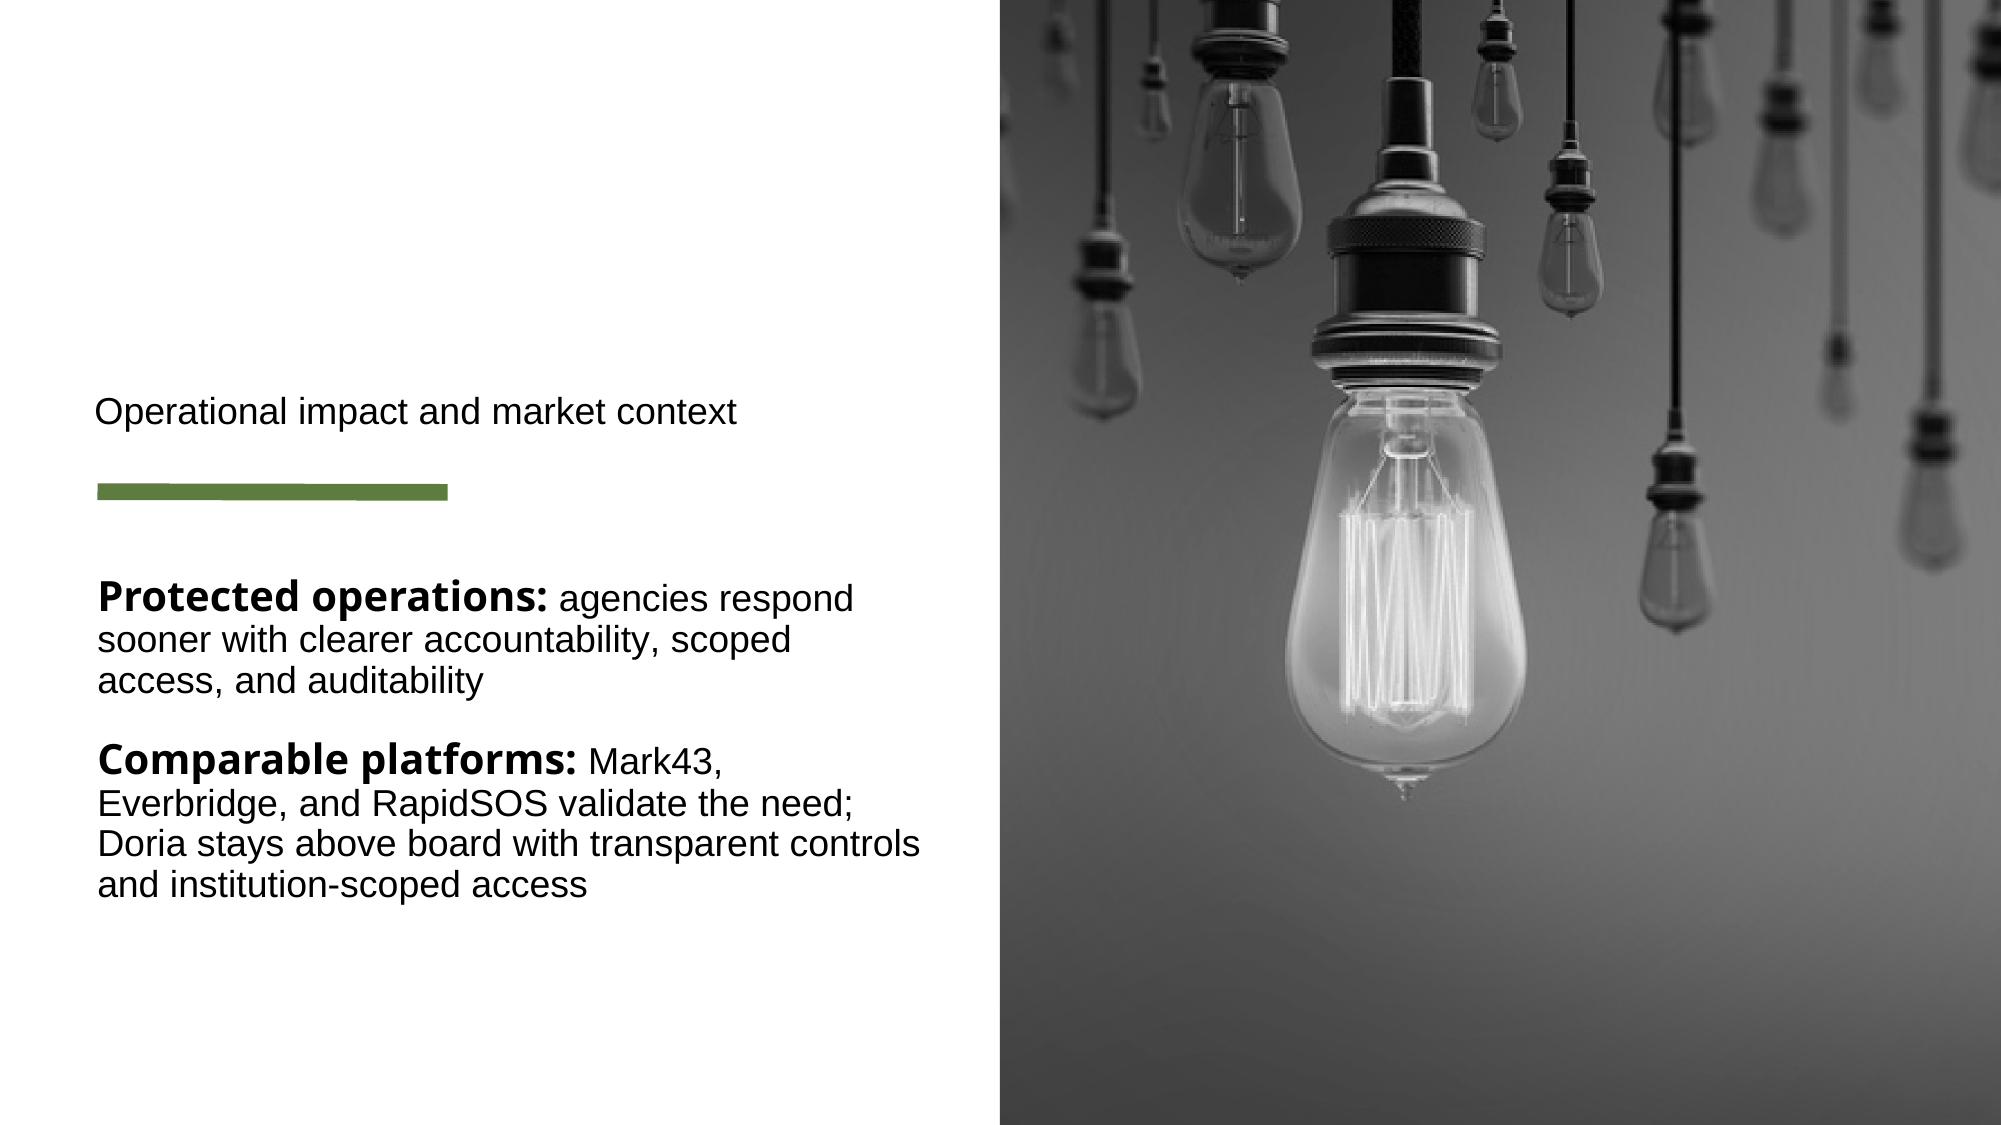

# Operational impact and market context
Protected operations: agencies respond sooner with clearer accountability, scoped access, and auditability
Comparable platforms: Mark43, Everbridge, and RapidSOS validate the need; Doria stays above board with transparent controls and institution-scoped access